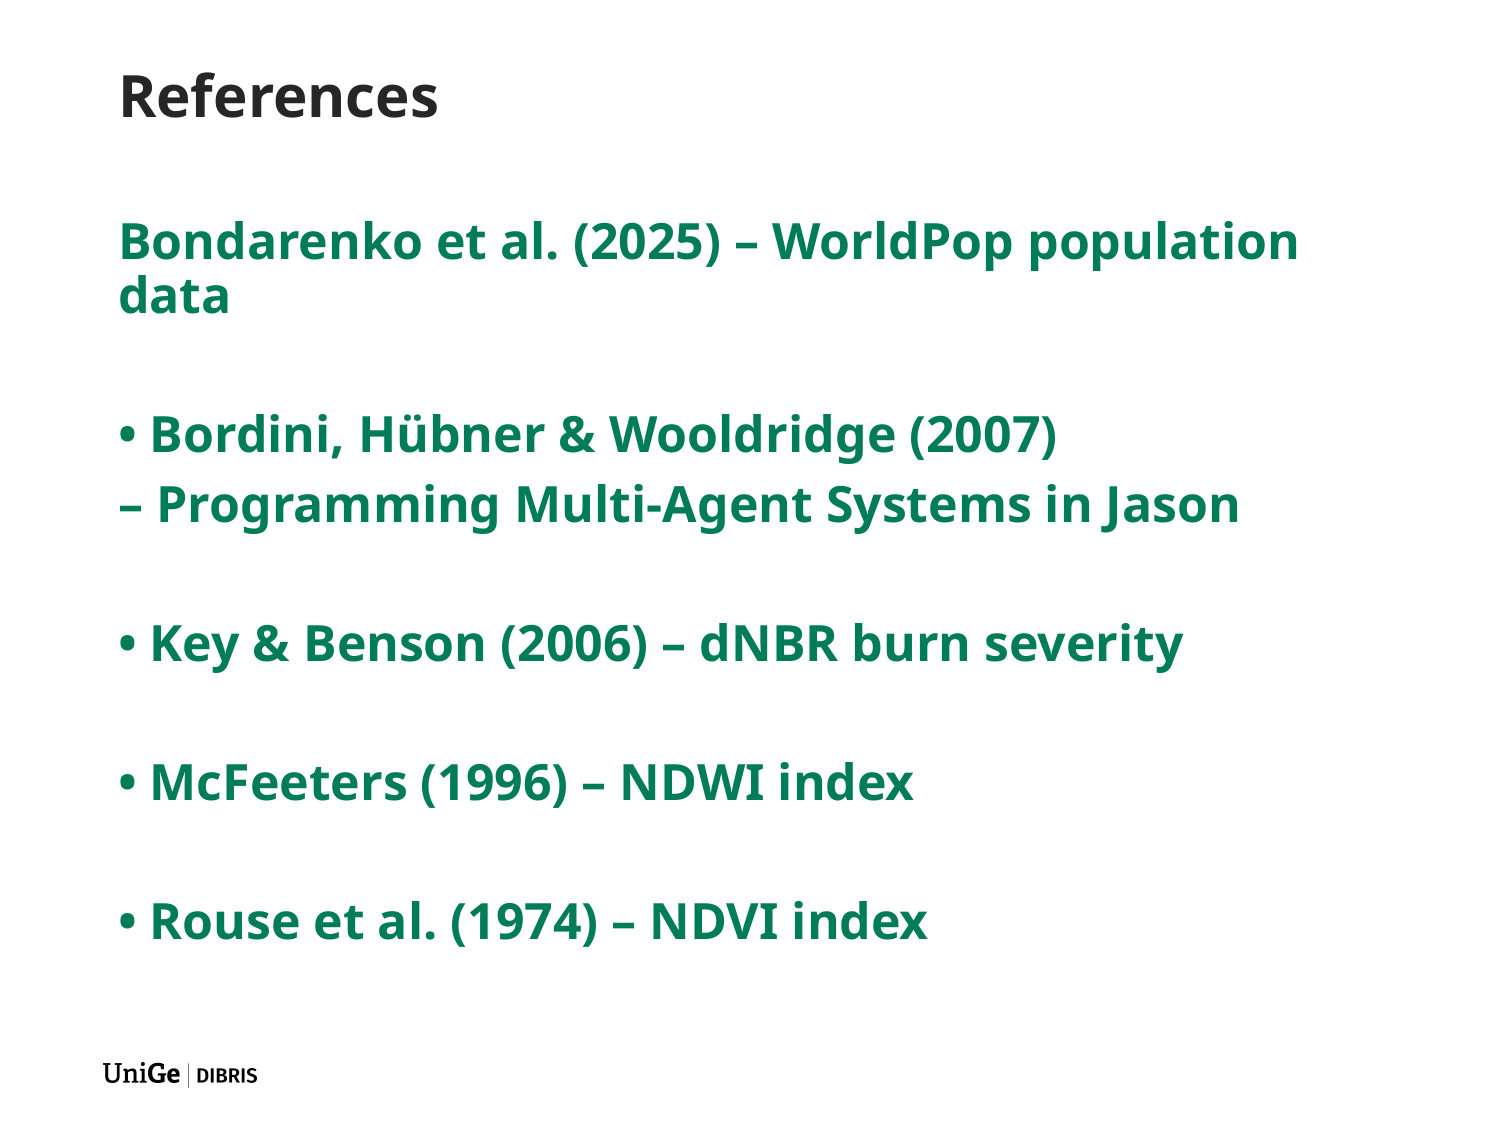

References
Bondarenko et al. (2025) – WorldPop population data
• Bordini, Hübner & Wooldridge (2007)
– Programming Multi-Agent Systems in Jason
• Key & Benson (2006) – dNBR burn severity
• McFeeters (1996) – NDWI index
• Rouse et al. (1974) – NDVI index